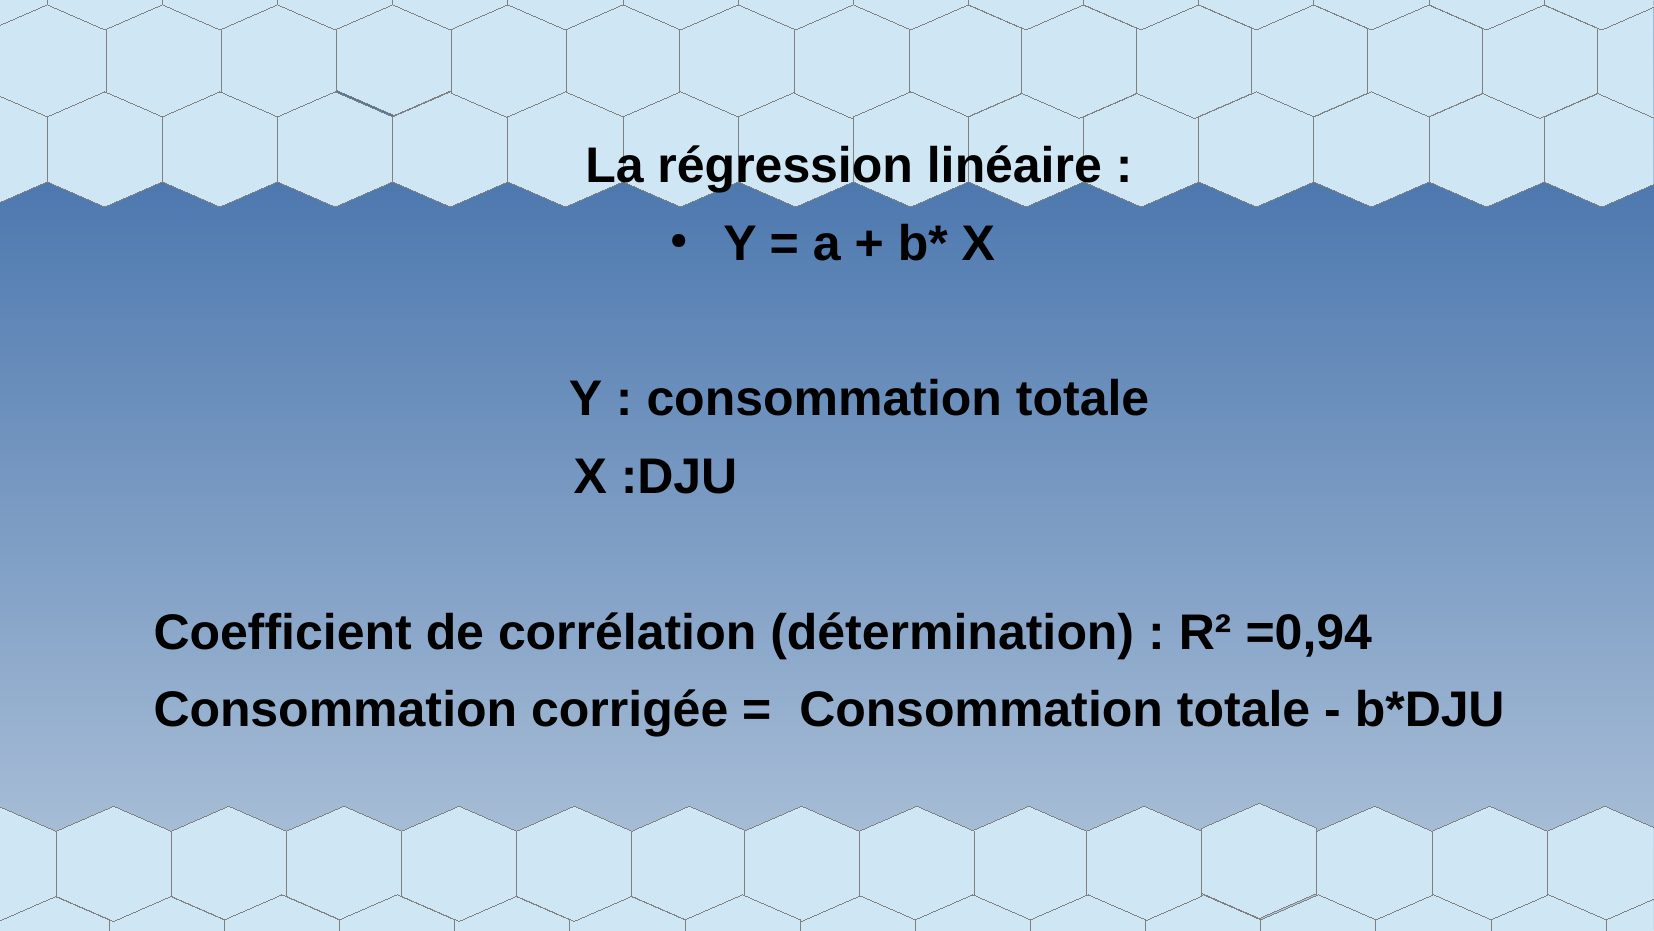

# La régression linéaire :
Y = a + b* X
Y : consommation totale
 X :DJU
Coefficient de corrélation (détermination) : R² =0,94
Consommation corrigée = Consommation totale - b*DJU